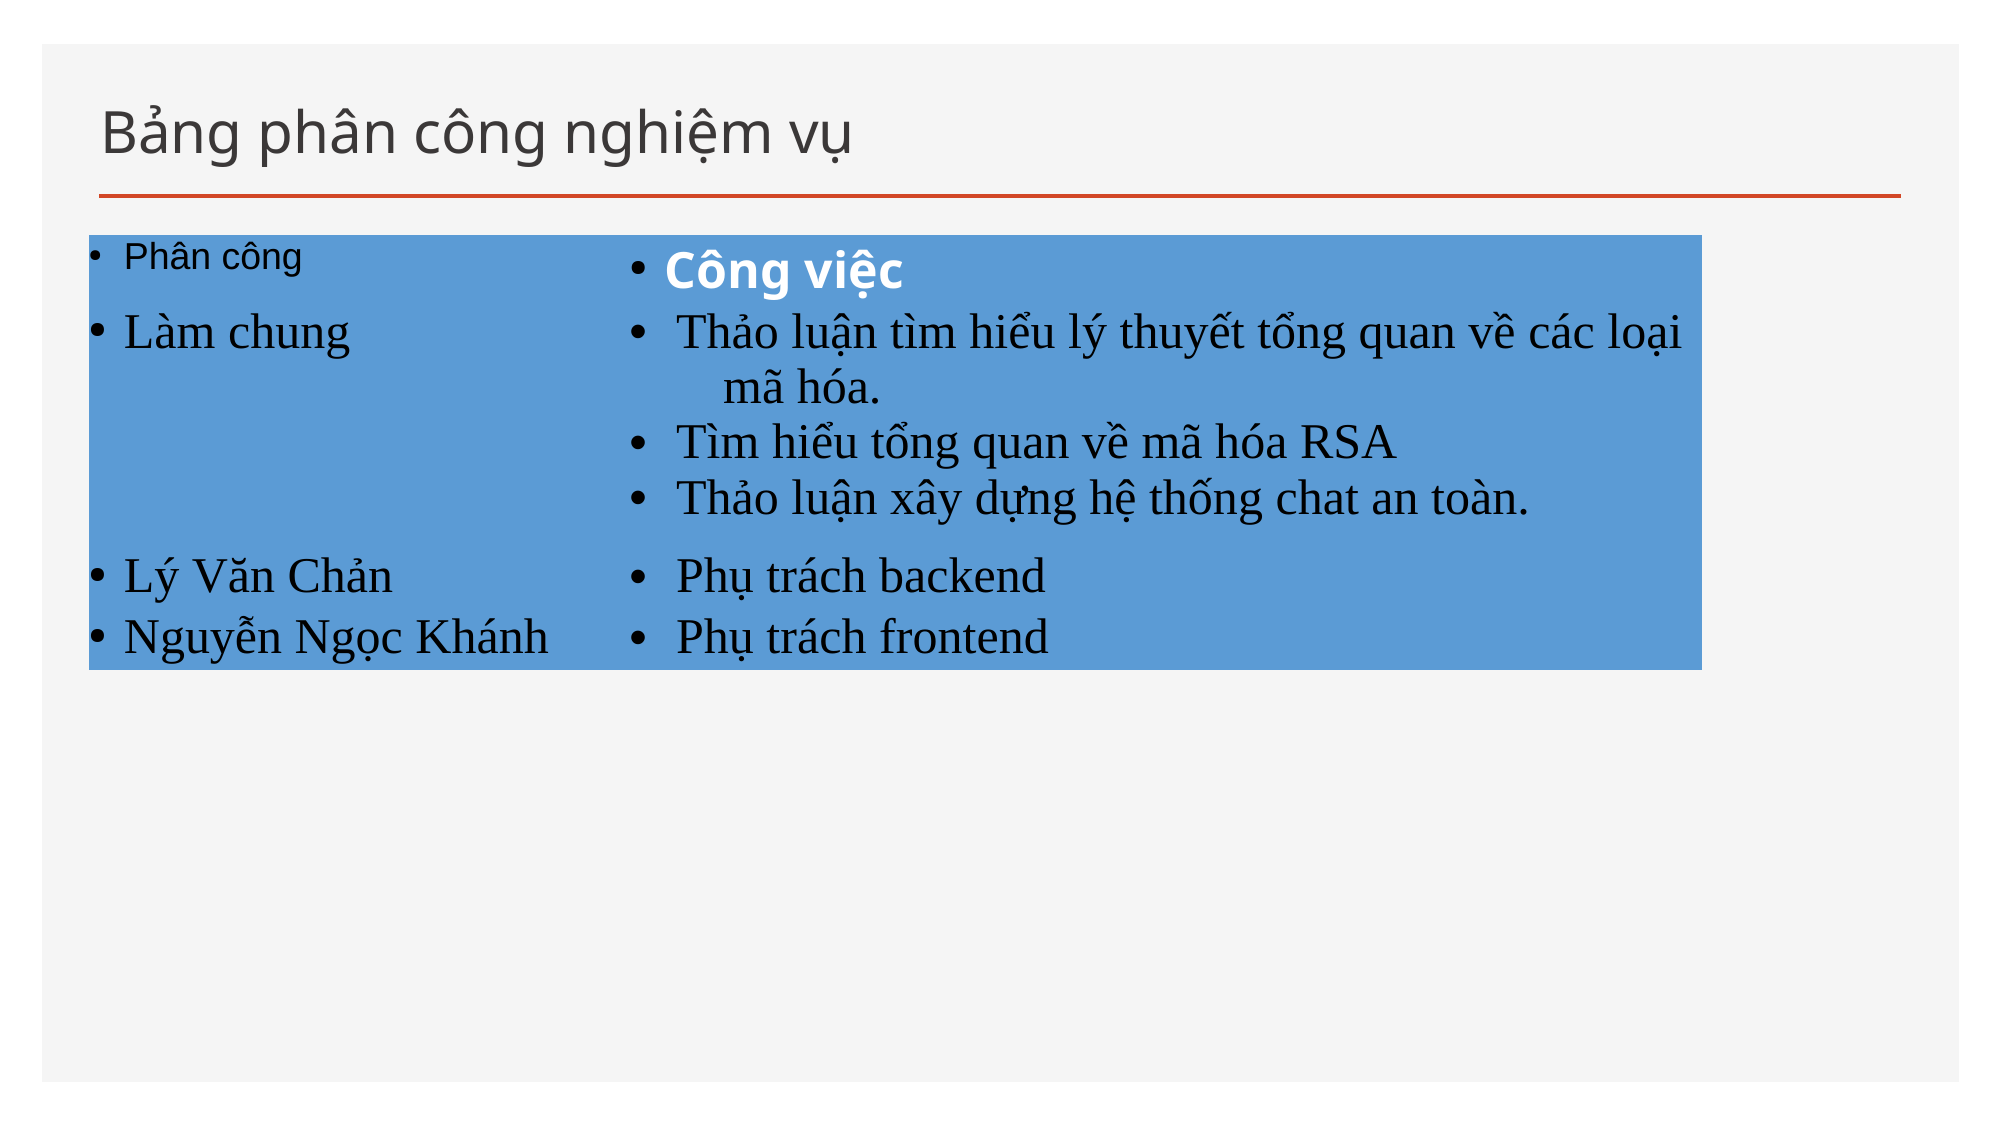

# Bảng phân công nghiệm vụ
| Phân công | Công việc |
| --- | --- |
| Làm chung | Thảo luận tìm hiểu lý thuyết tổng quan về các loại mã hóa. Tìm hiểu tổng quan về mã hóa RSA Thảo luận xây dựng hệ thống chat an toàn. |
| Lý Văn Chản | Phụ trách backend |
| Nguyễn Ngọc Khánh | Phụ trách frontend |